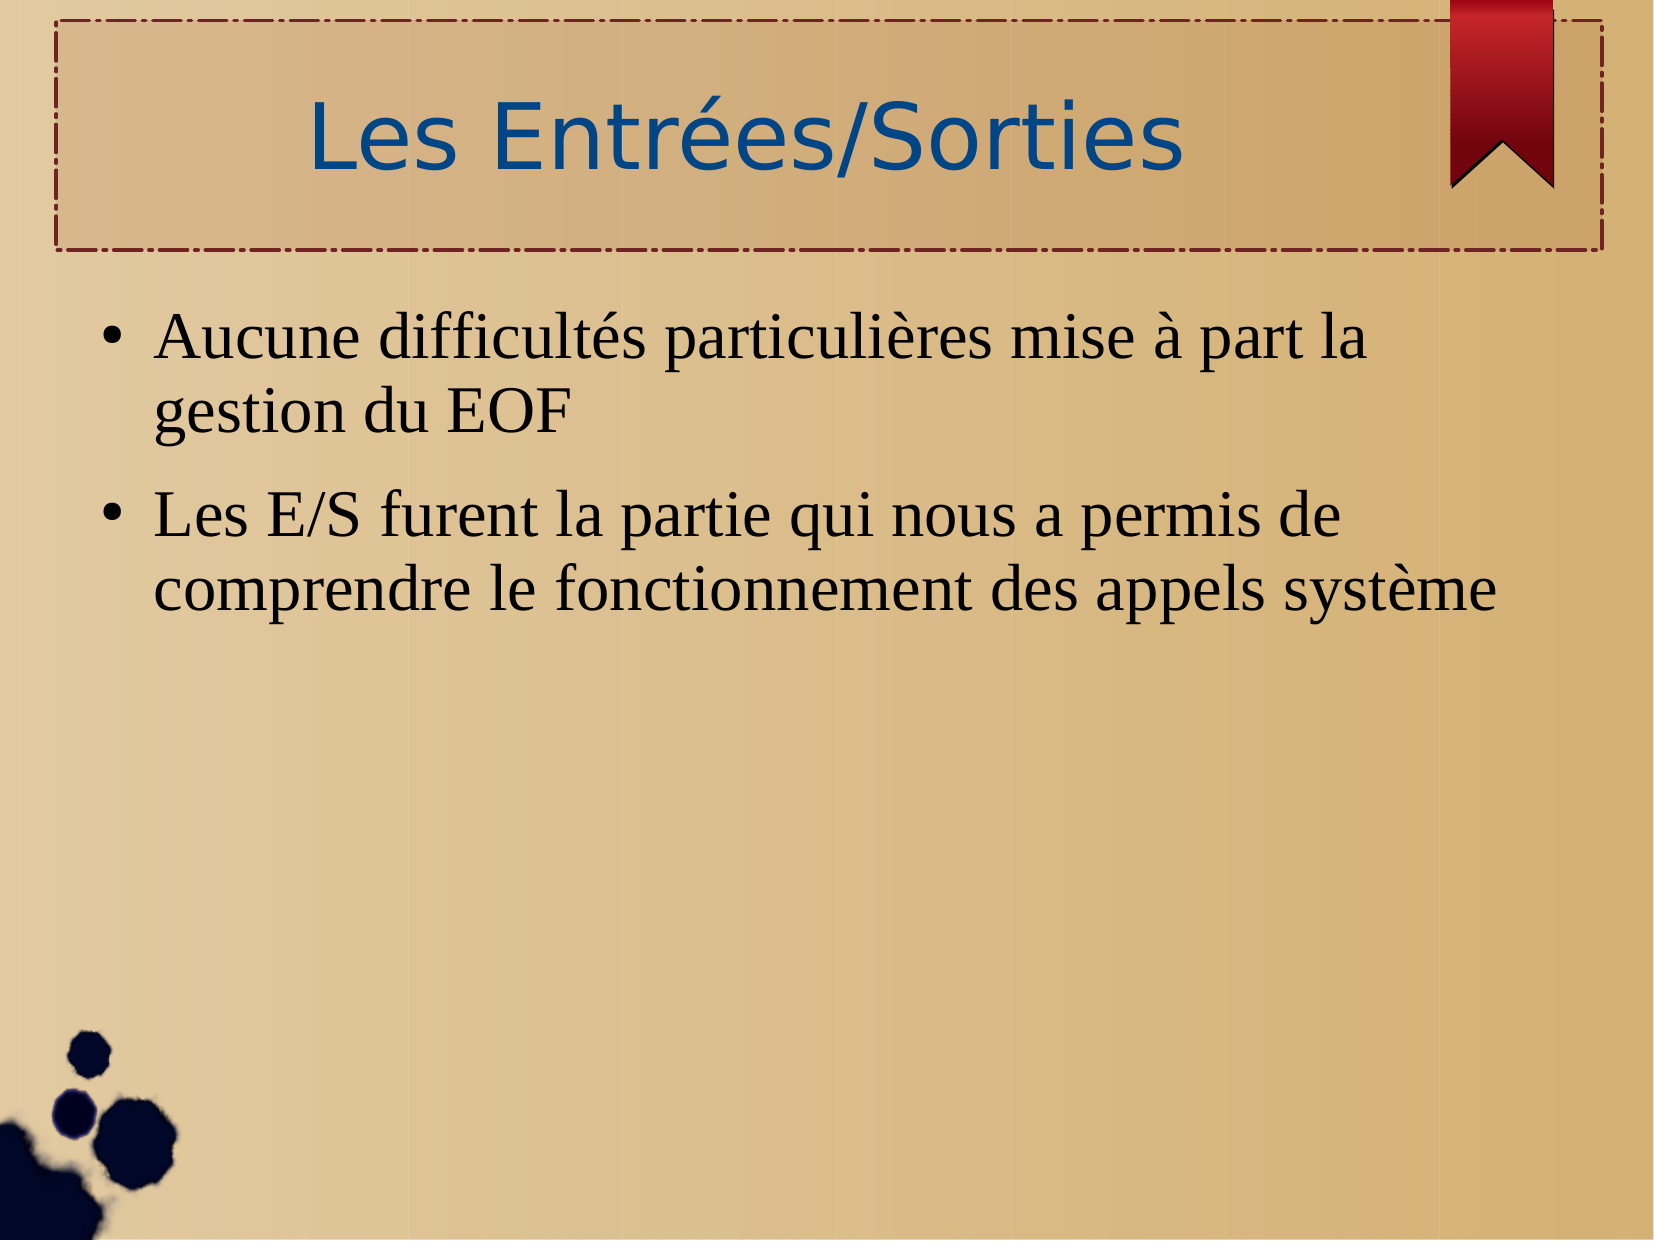

# Les Entrées/Sorties
Aucune difficultés particulières mise à part la gestion du EOF
Les E/S furent la partie qui nous a permis de comprendre le fonctionnement des appels système